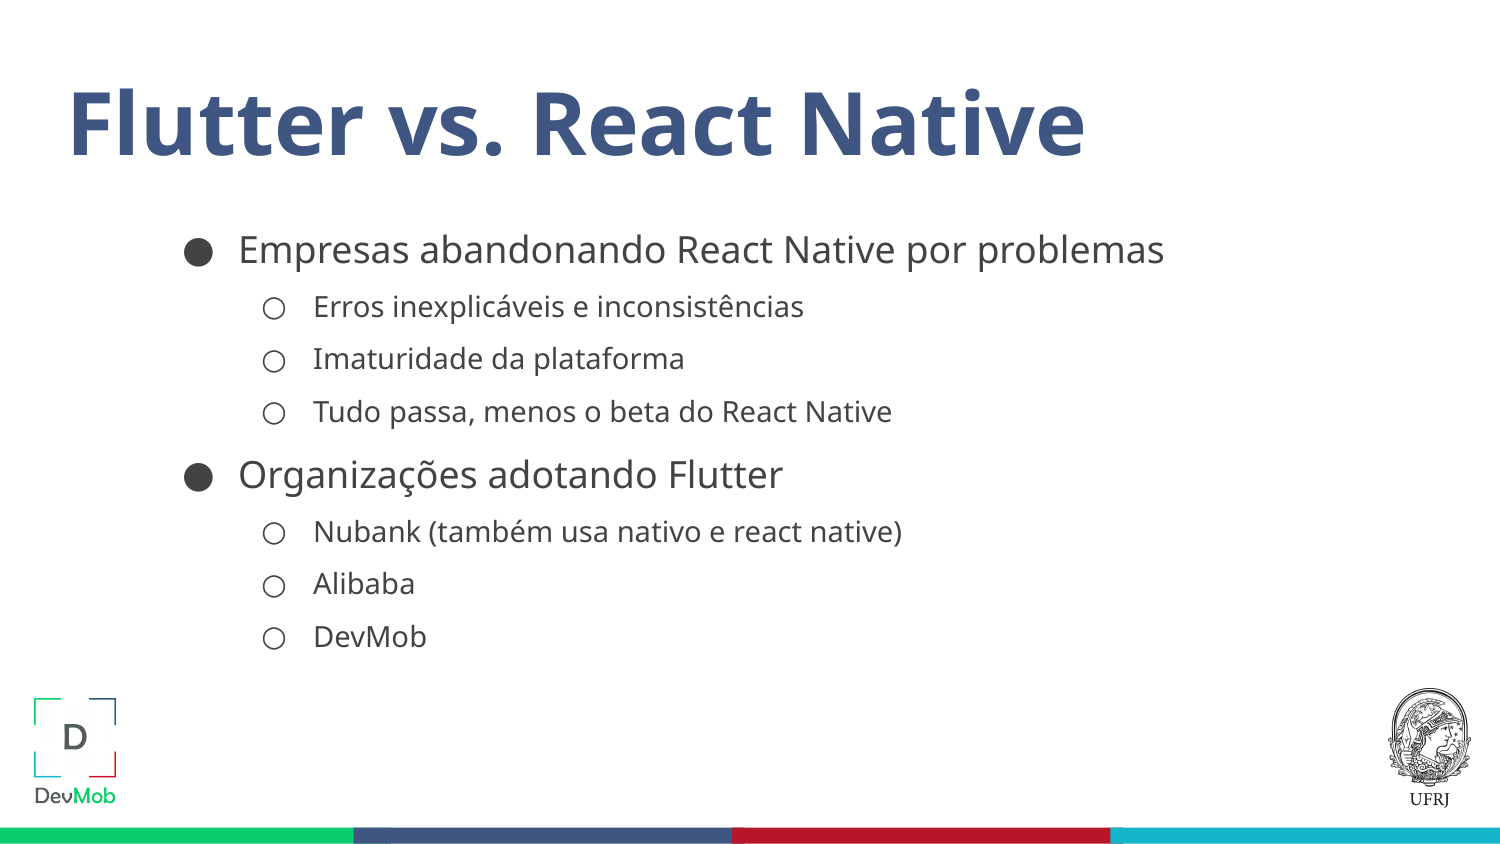

# Flutter vs. React Native
Empresas abandonando React Native por problemas
Erros inexplicáveis e inconsistências
Imaturidade da plataforma
Tudo passa, menos o beta do React Native
Organizações adotando Flutter
Nubank (também usa nativo e react native)
Alibaba
DevMob